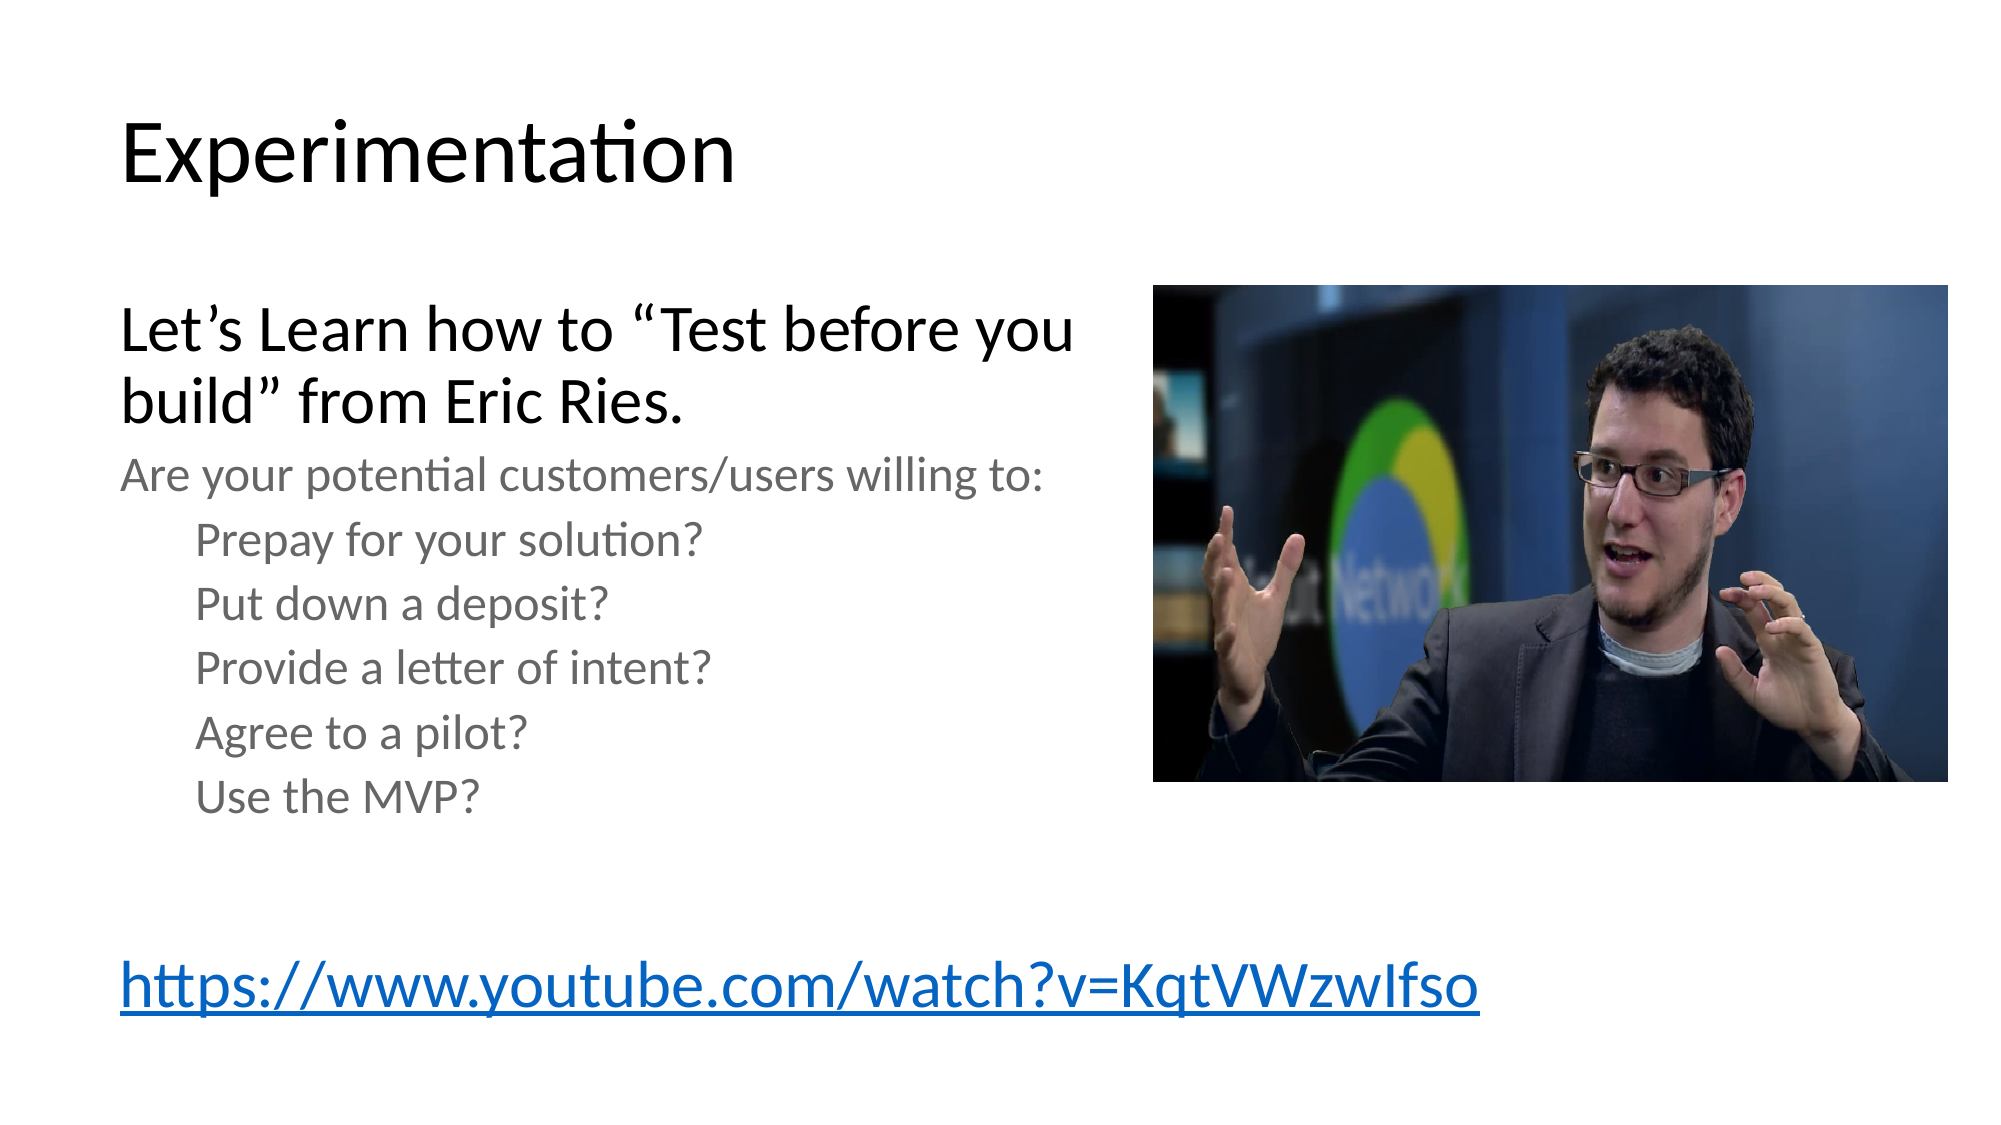

# Experimentation
Let’s Learn how to “Test before you build” from Eric Ries.
Are your potential customers/users willing to:
Prepay for your solution?
Put down a deposit?
Provide a letter of intent?
Agree to a pilot?
Use the MVP?
https://www.youtube.com/watch?v=KqtVWzwIfso